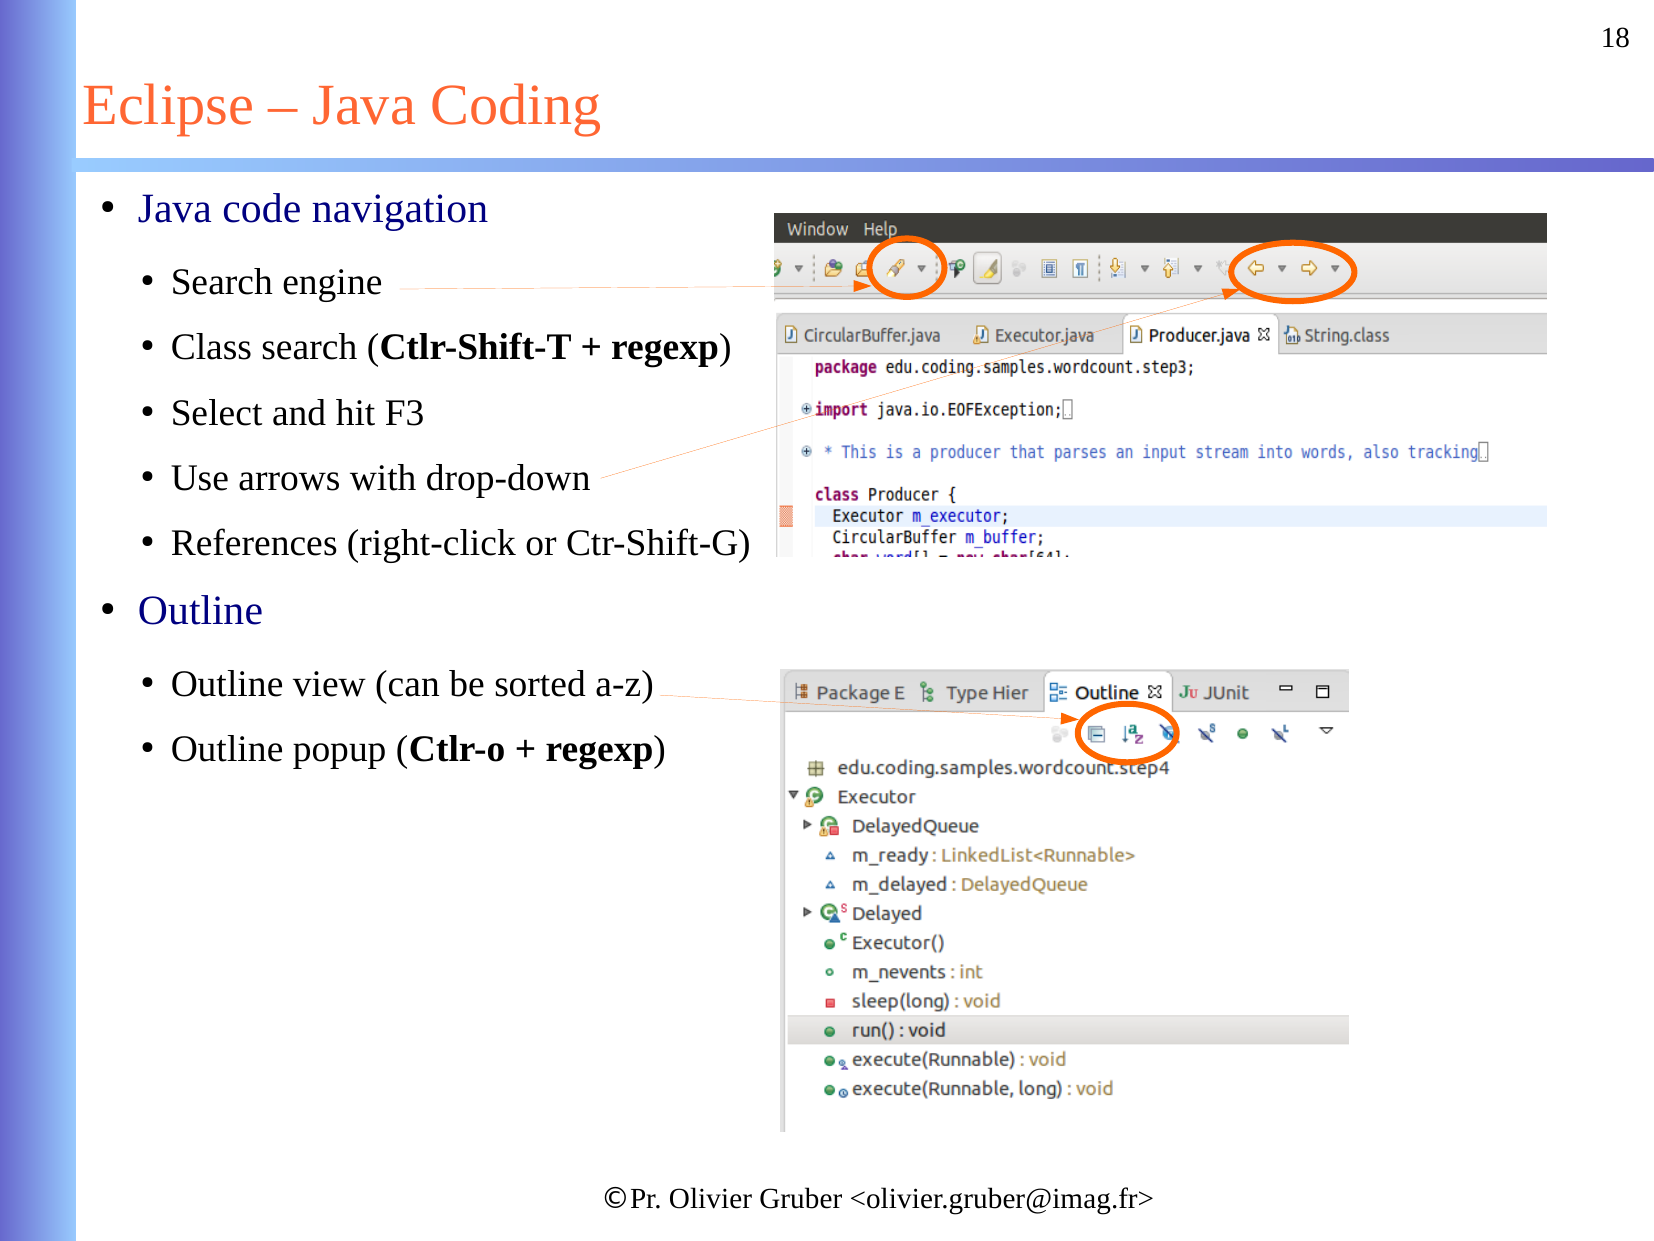

18
# Eclipse – Java Coding
Java code navigation
Search engine
Class search (Ctlr-Shift-T + regexp)
Select and hit F3
Use arrows with drop-down
References (right-click or Ctr-Shift-G)
Outline
Outline view (can be sorted a-z)
Outline popup (Ctlr-o + regexp)